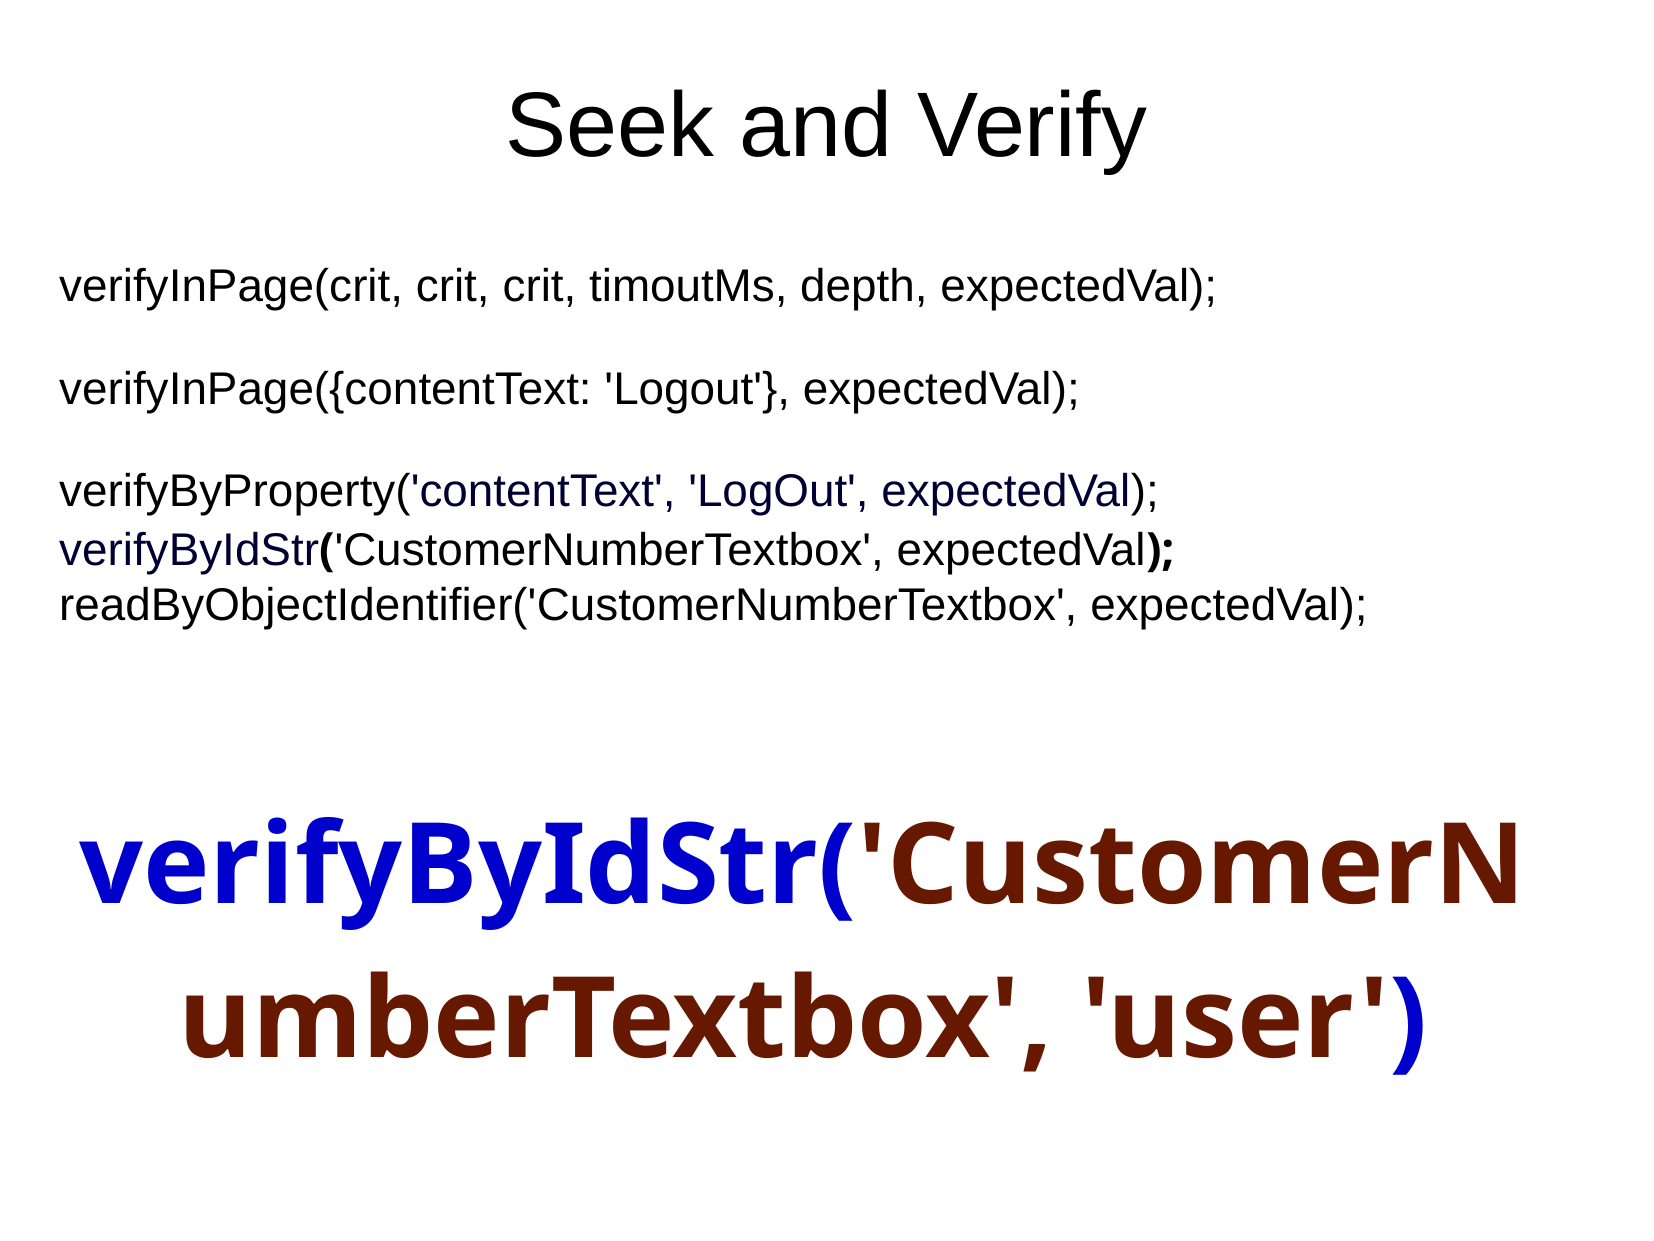

# Seek and Verify
verifyInPage(crit, crit, crit, timoutMs, depth, expectedVal);
verifyInPage({contentText: 'Logout'}, expectedVal);
verifyByProperty('contentText', 'LogOut', expectedVal);
verifyByIdStr('CustomerNumberTextbox', expectedVal);
readByObjectIdentifier('CustomerNumberTextbox', expectedVal);
verifyByIdStr('CustomerNumberTextbox', 'user')